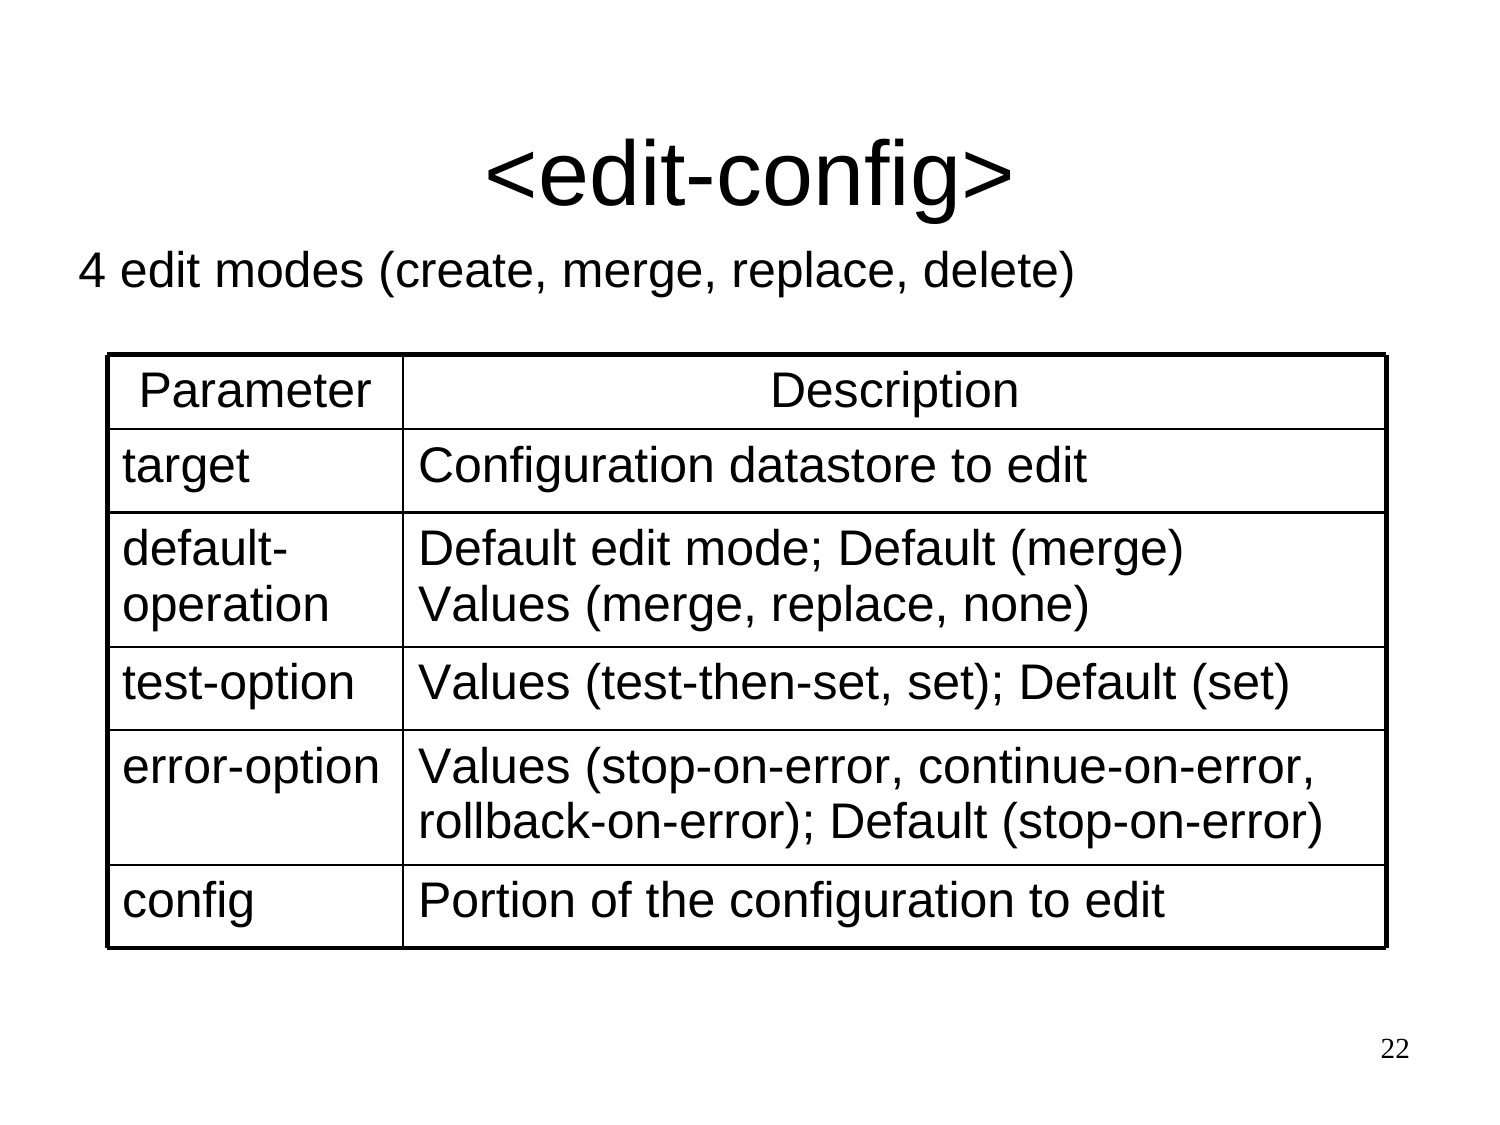

# <edit-config>
4 edit modes (create, merge, replace, delete)
Parameter
Description
target
Configuration datastore to edit
default-operation
Default edit mode; Default (merge)
Values (merge, replace, none)
test-option
Values (test-then-set, set); Default (set)
error-option
Values (stop-on-error, continue-on-error, rollback-on-error); Default (stop-on-error)
config
Portion of the configuration to edit
22